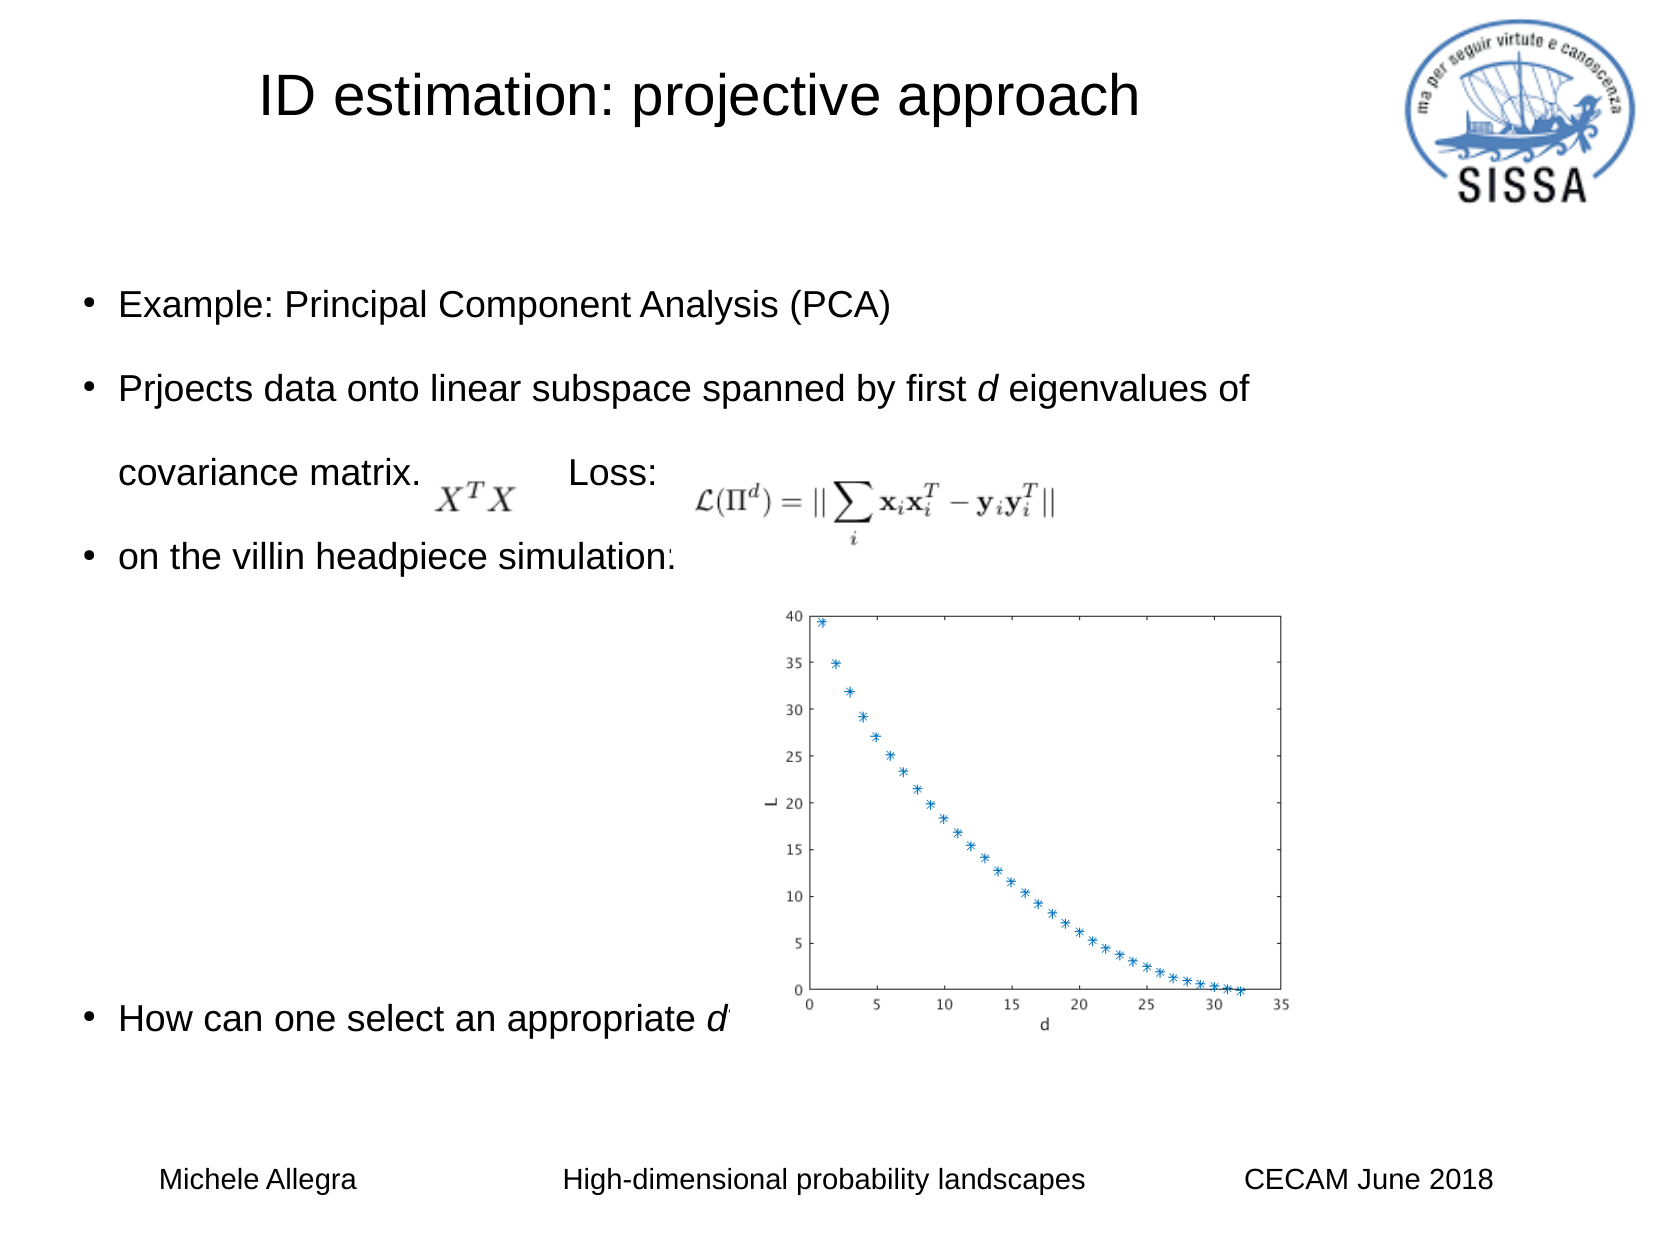

# ID estimation: projective approach
Example: Principal Component Analysis (PCA)
Prjoects data onto linear subspace spanned by first d eigenvalues of
covariance matrix. Loss:
on the villin headpiece simulation:
How can one select an appropriate d?
Michele Allegra High-dimensional probability landscapes CECAM June 2018